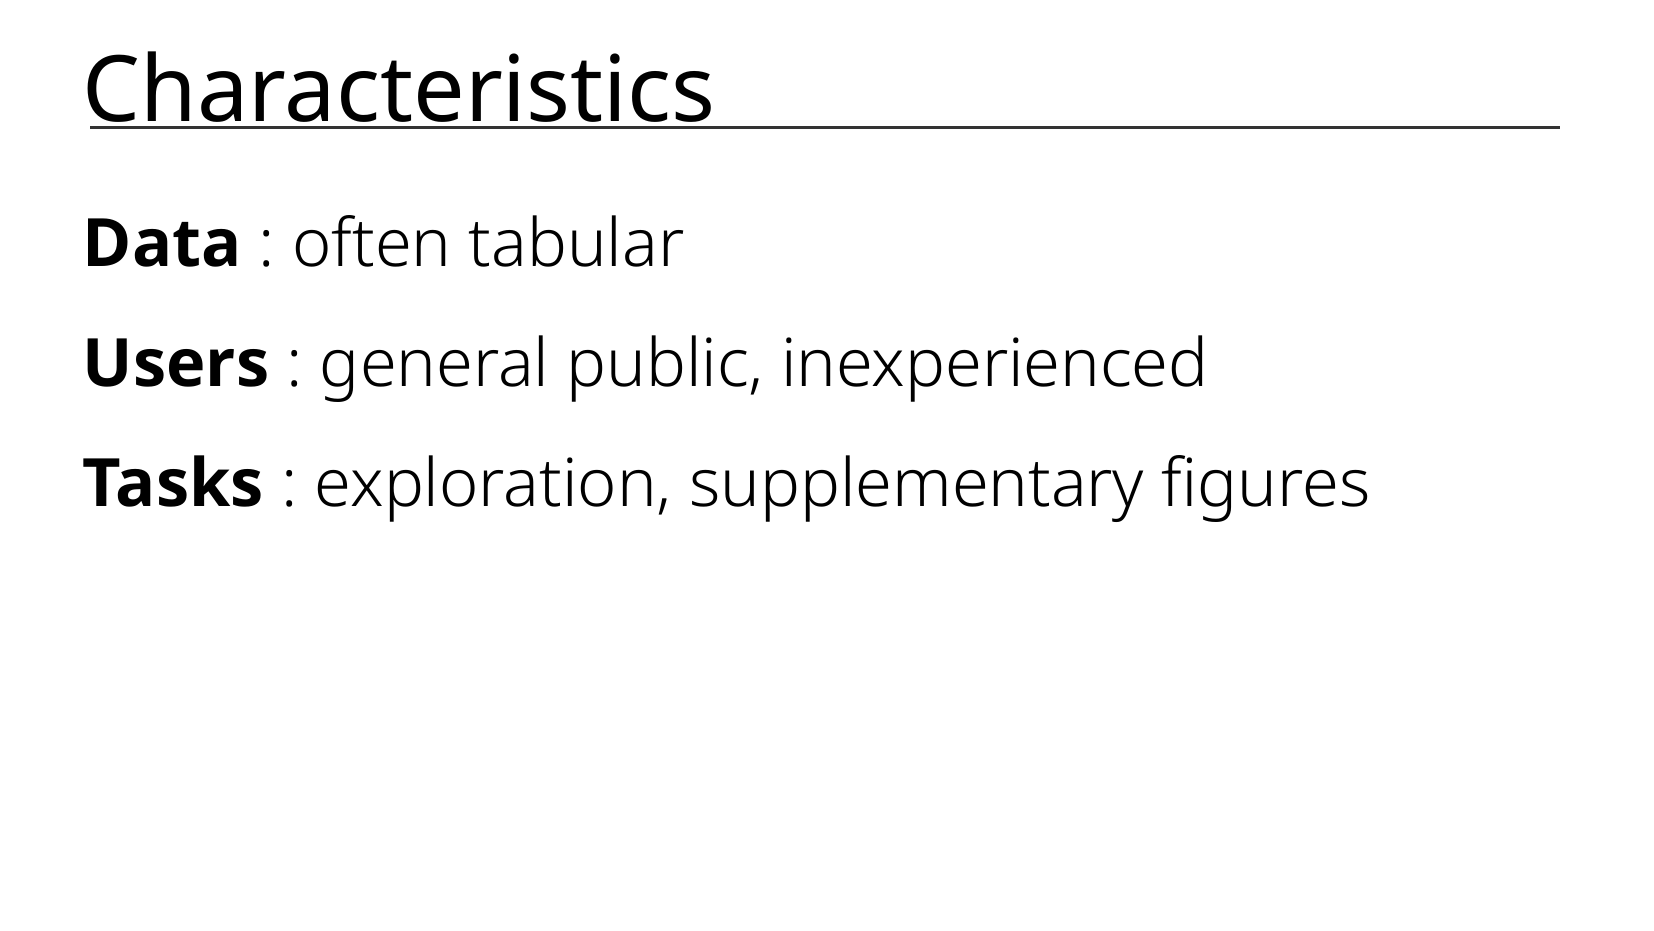

# Characteristics
Data : often tabular
Users : general public, inexperienced
Tasks : exploration, supplementary figures